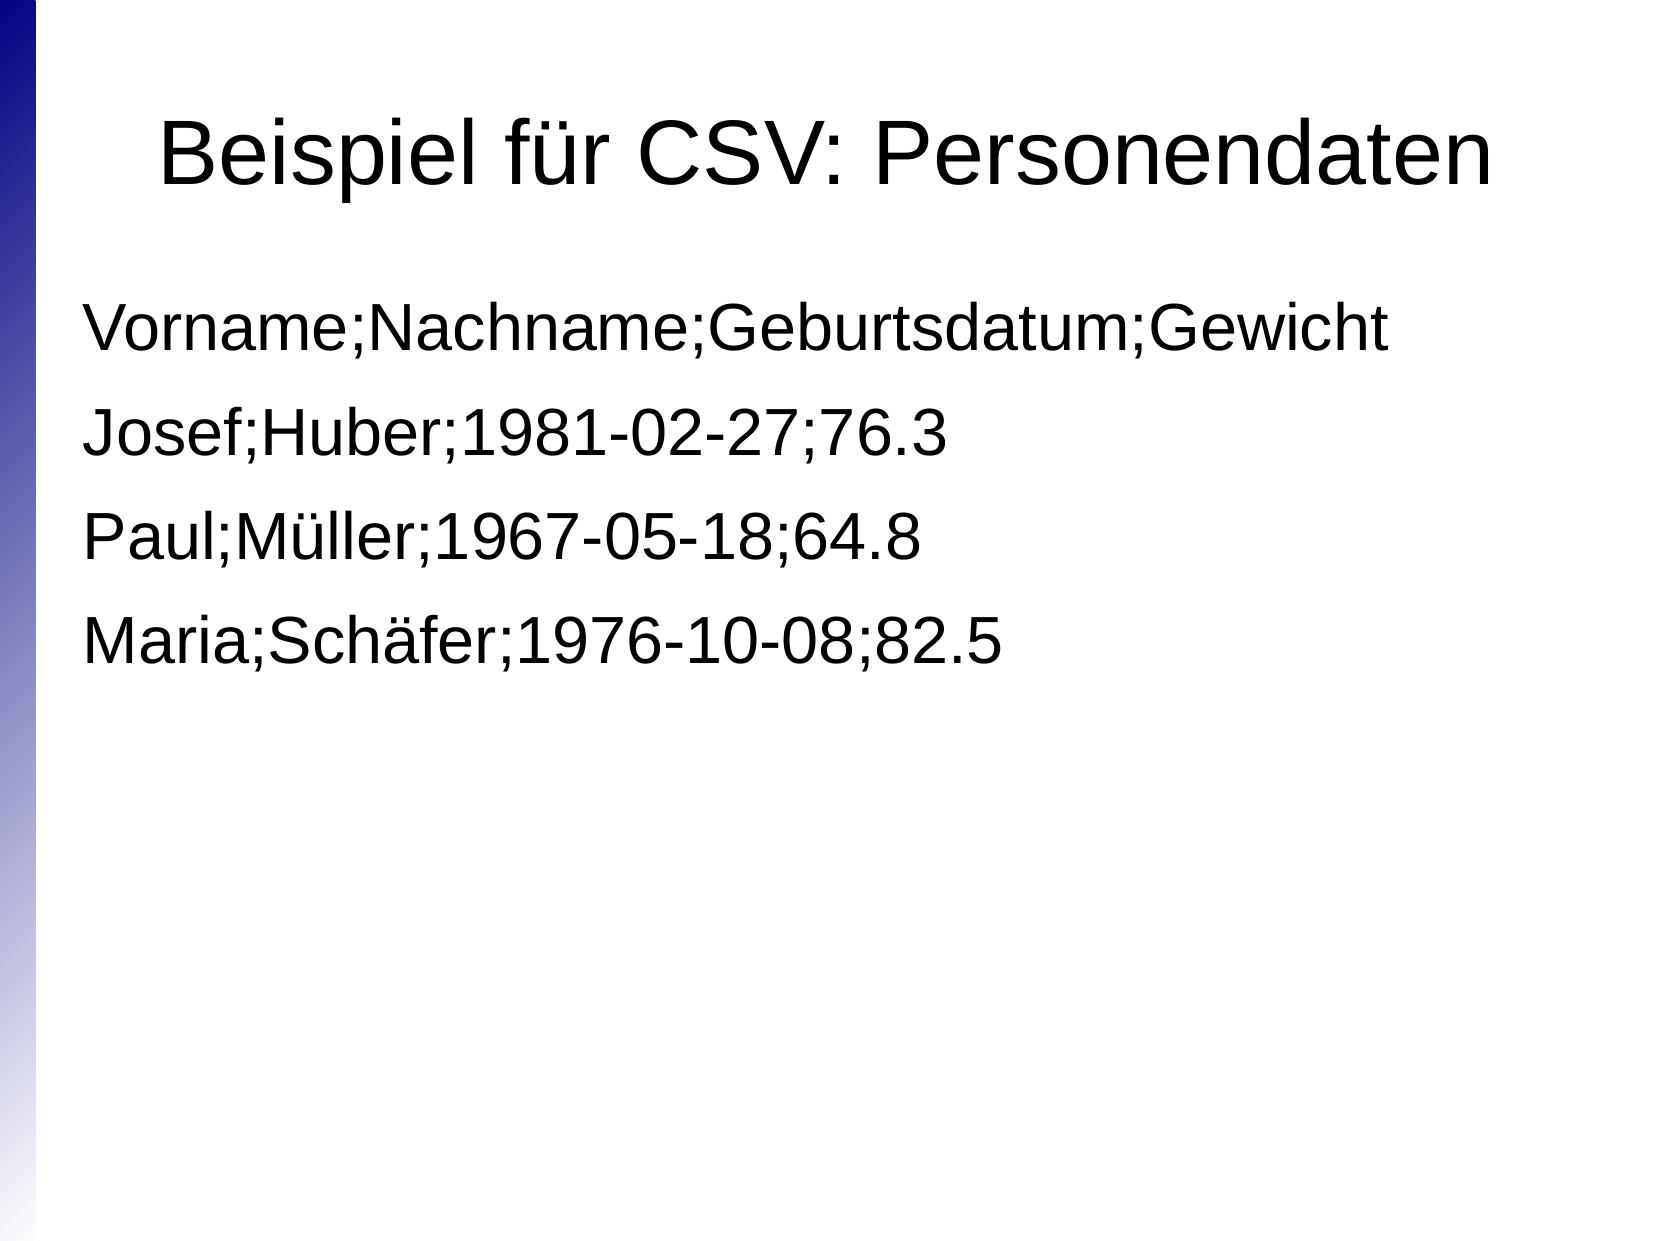

# Beispiel für CSV: Personendaten
Vorname;Nachname;Geburtsdatum;Gewicht
Josef;Huber;1981-02-27;76.3
Paul;Müller;1967-05-18;64.8
Maria;Schäfer;1976-10-08;82.5